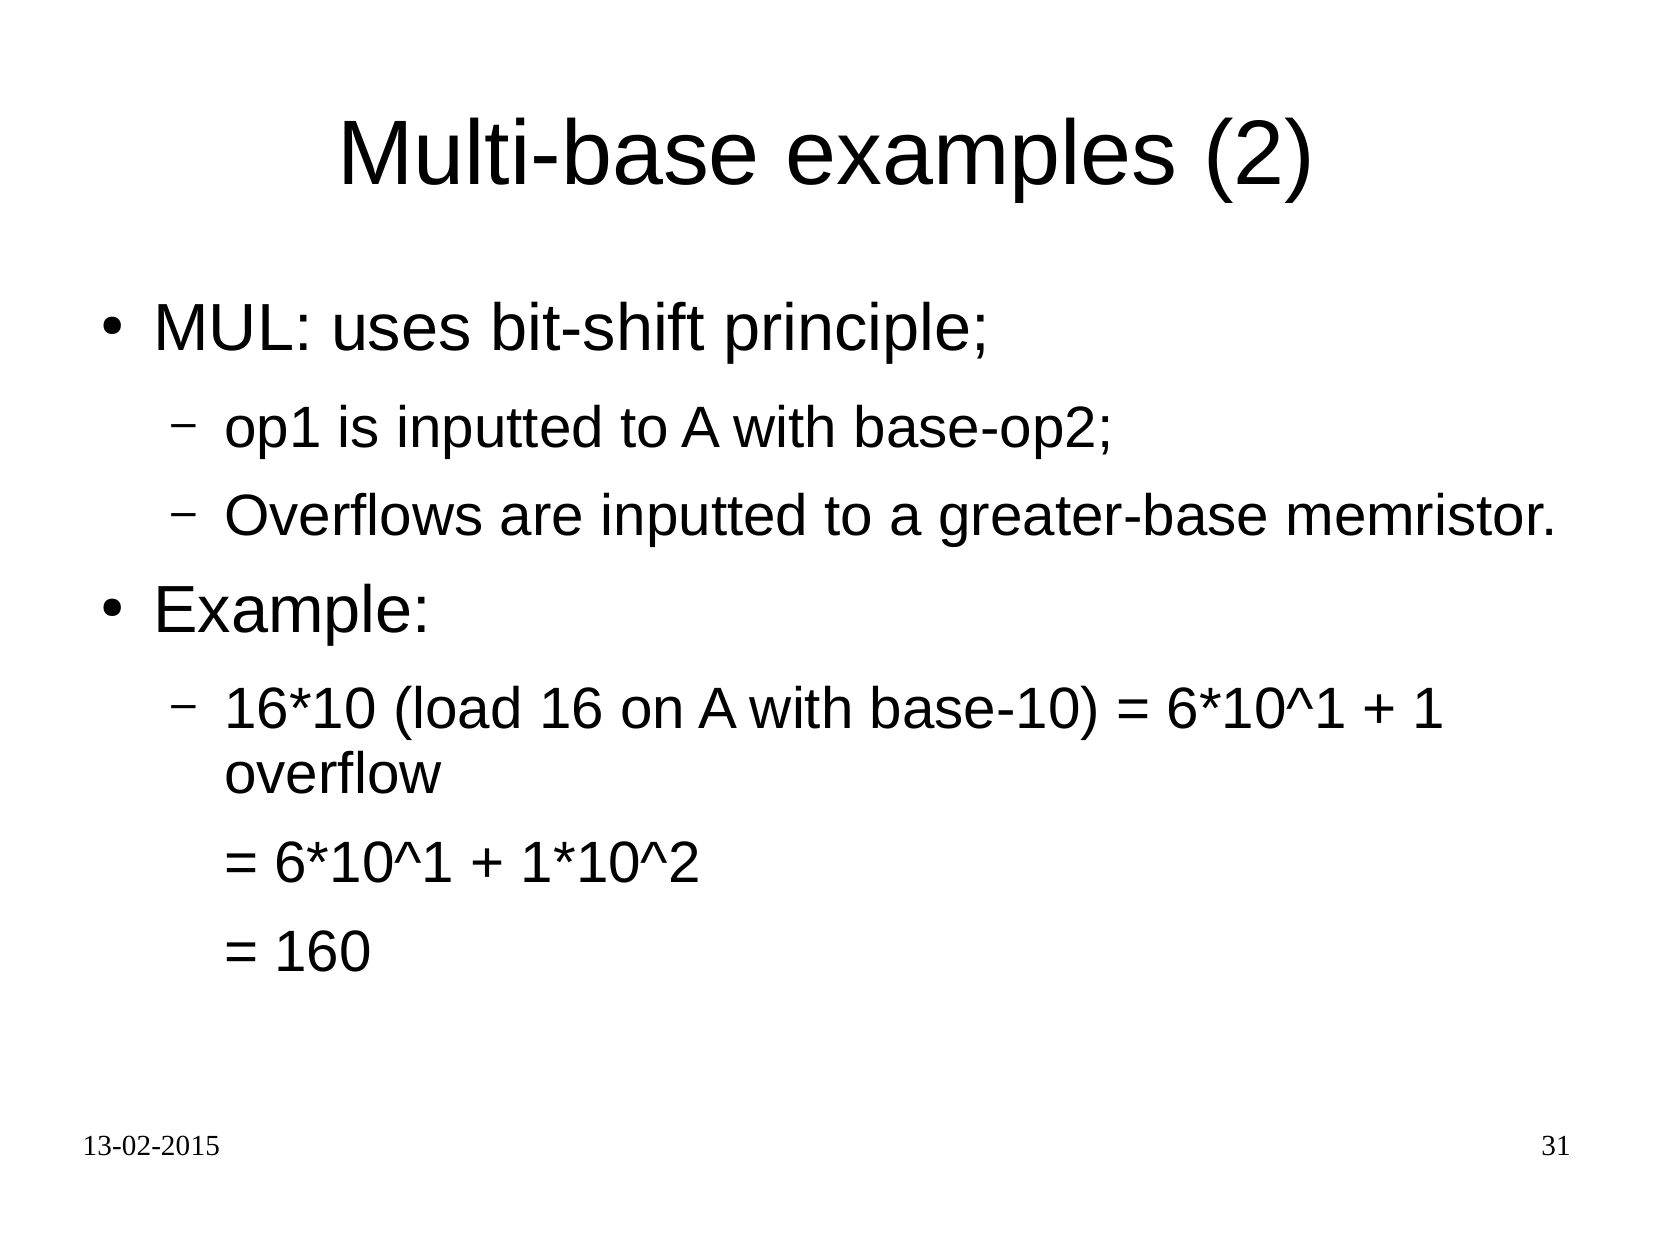

# Multi-base examples (2)
MUL: uses bit-shift principle;
op1 is inputted to A with base-op2;
Overflows are inputted to a greater-base memristor.
Example:
16*10 (load 16 on A with base-10) = 6*10^1 + 1 overflow
= 6*10^1 + 1*10^2
= 160
13-02-2015
31